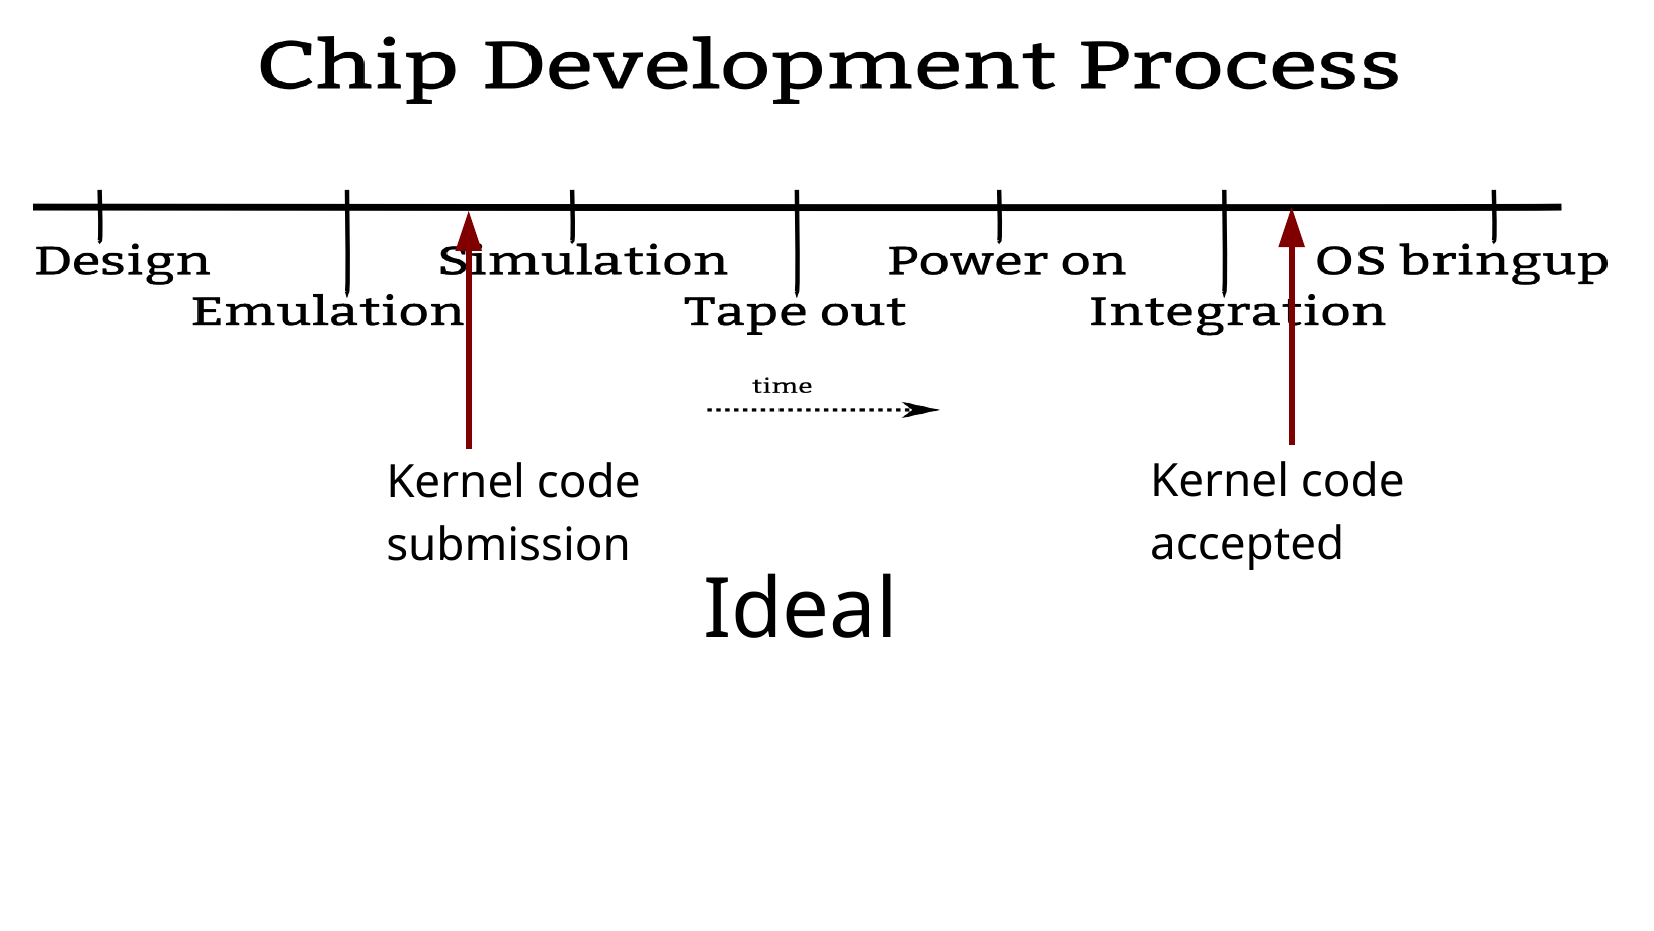

Kernel code
accepted
Kernel code
submission
Ideal